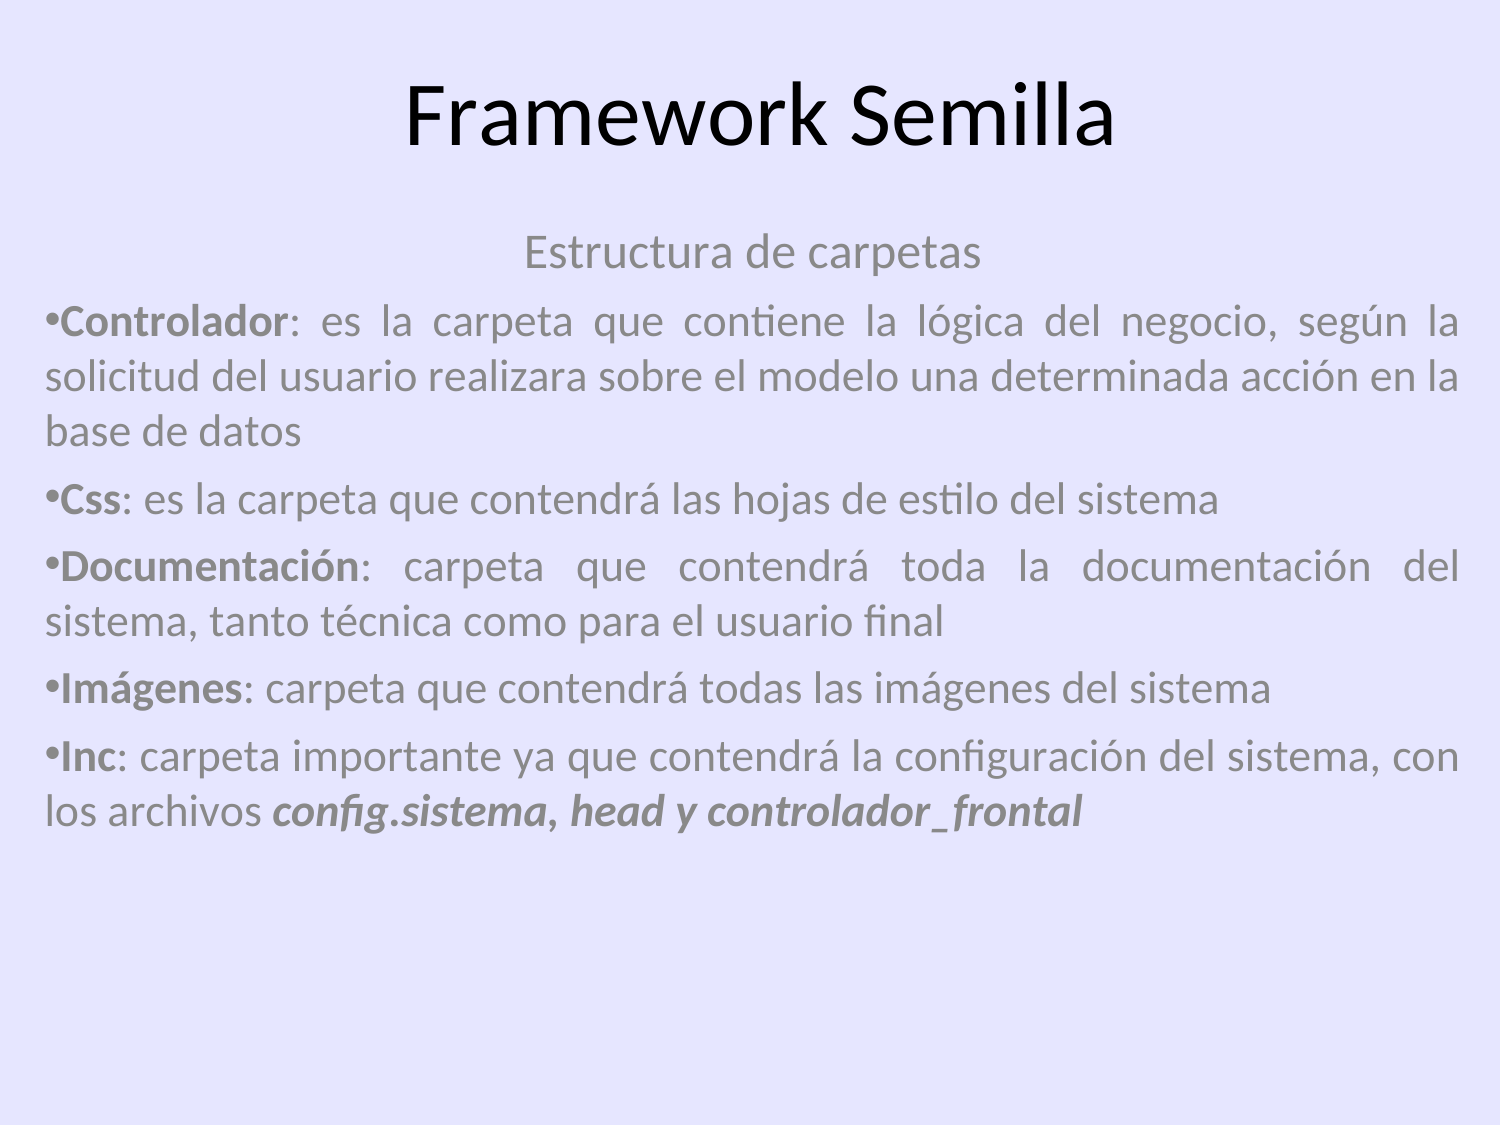

Framework Semilla
Estructura de carpetas
Controlador: es la carpeta que contiene la lógica del negocio, según la solicitud del usuario realizara sobre el modelo una determinada acción en la base de datos
Css: es la carpeta que contendrá las hojas de estilo del sistema
Documentación: carpeta que contendrá toda la documentación del sistema, tanto técnica como para el usuario final
Imágenes: carpeta que contendrá todas las imágenes del sistema
Inc: carpeta importante ya que contendrá la configuración del sistema, con los archivos config.sistema, head y controlador_frontal